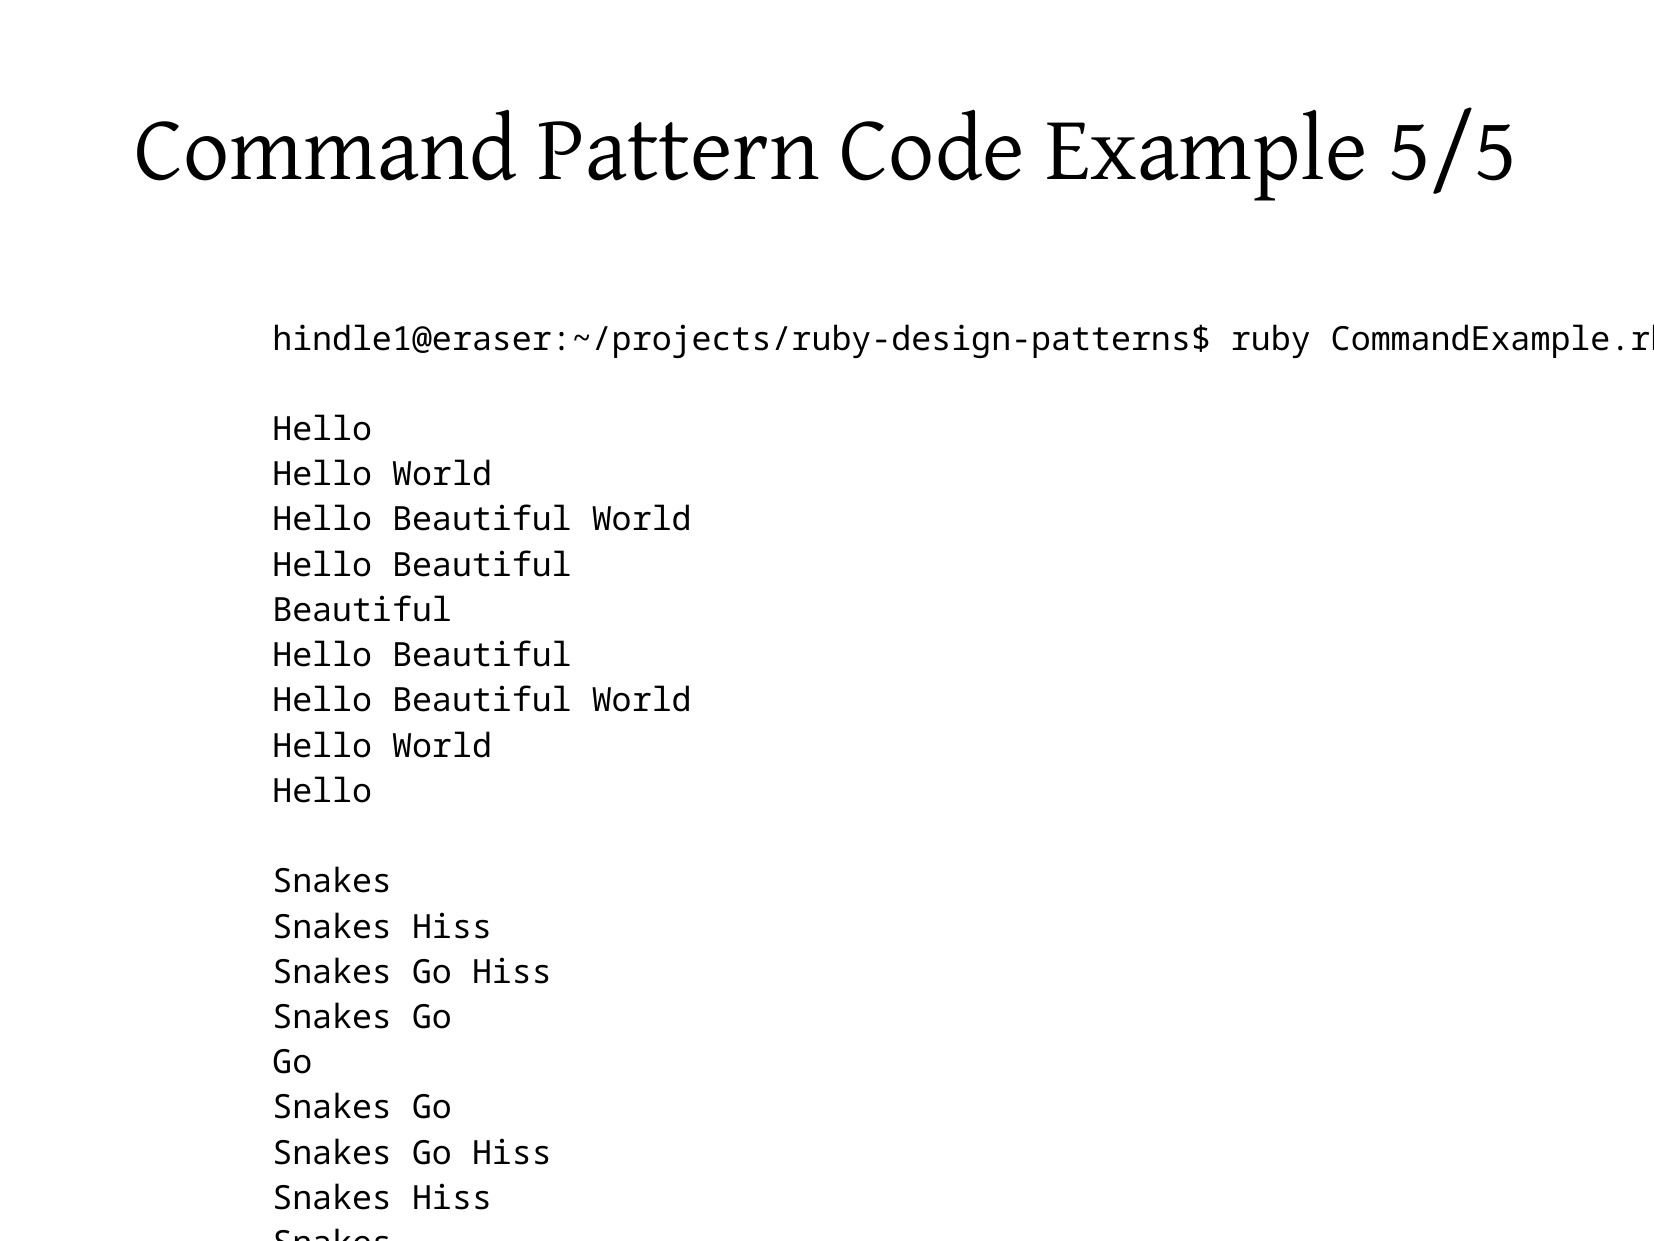

# Command Pattern Code Example 5/5
hindle1@eraser:~/projects/ruby-design-patterns$ ruby CommandExample.rb
Hello
Hello World
Hello Beautiful World
Hello Beautiful
Beautiful
Hello Beautiful
Hello Beautiful World
Hello World
Hello
Snakes
Snakes Hiss
Snakes Go Hiss
Snakes Go
Go
Snakes Go
Snakes Go Hiss
Snakes Hiss
Snakes